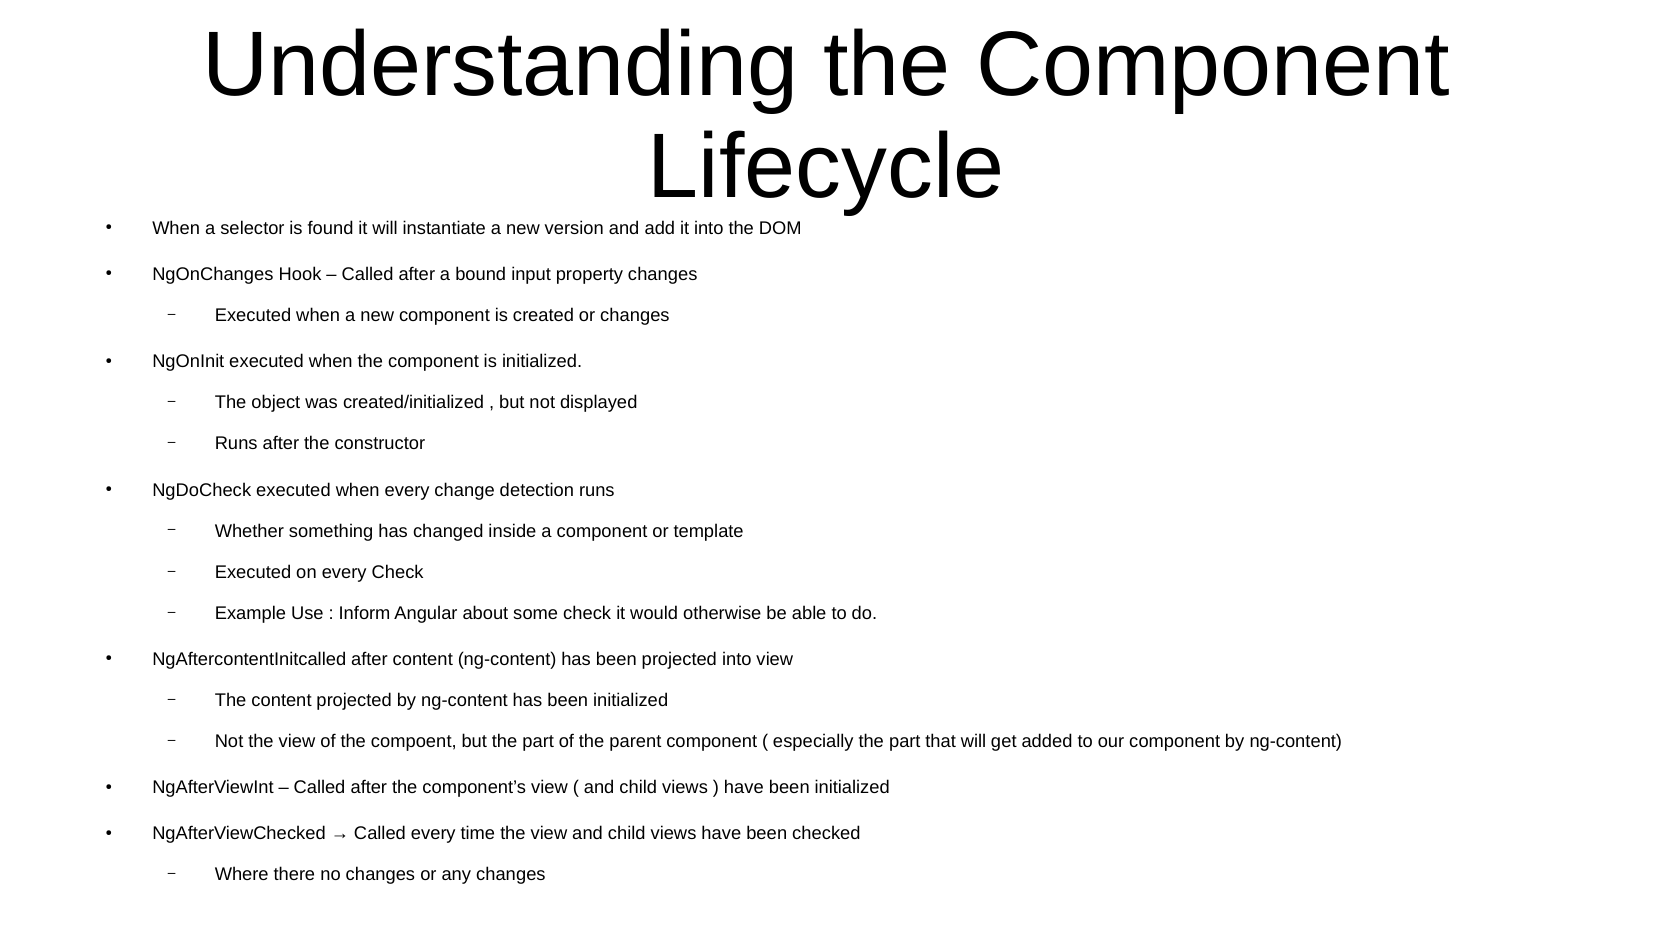

# Understanding the Component Lifecycle
When a selector is found it will instantiate a new version and add it into the DOM
NgOnChanges Hook – Called after a bound input property changes
Executed when a new component is created or changes
NgOnInit executed when the component is initialized.
The object was created/initialized , but not displayed
Runs after the constructor
NgDoCheck executed when every change detection runs
Whether something has changed inside a component or template
Executed on every Check
Example Use : Inform Angular about some check it would otherwise be able to do.
NgAftercontentInitcalled after content (ng-content) has been projected into view
The content projected by ng-content has been initialized
Not the view of the compoent, but the part of the parent component ( especially the part that will get added to our component by ng-content)
NgAfterViewInt – Called after the component’s view ( and child views ) have been initialized
NgAfterViewChecked → Called every time the view and child views have been checked
Where there no changes or any changes